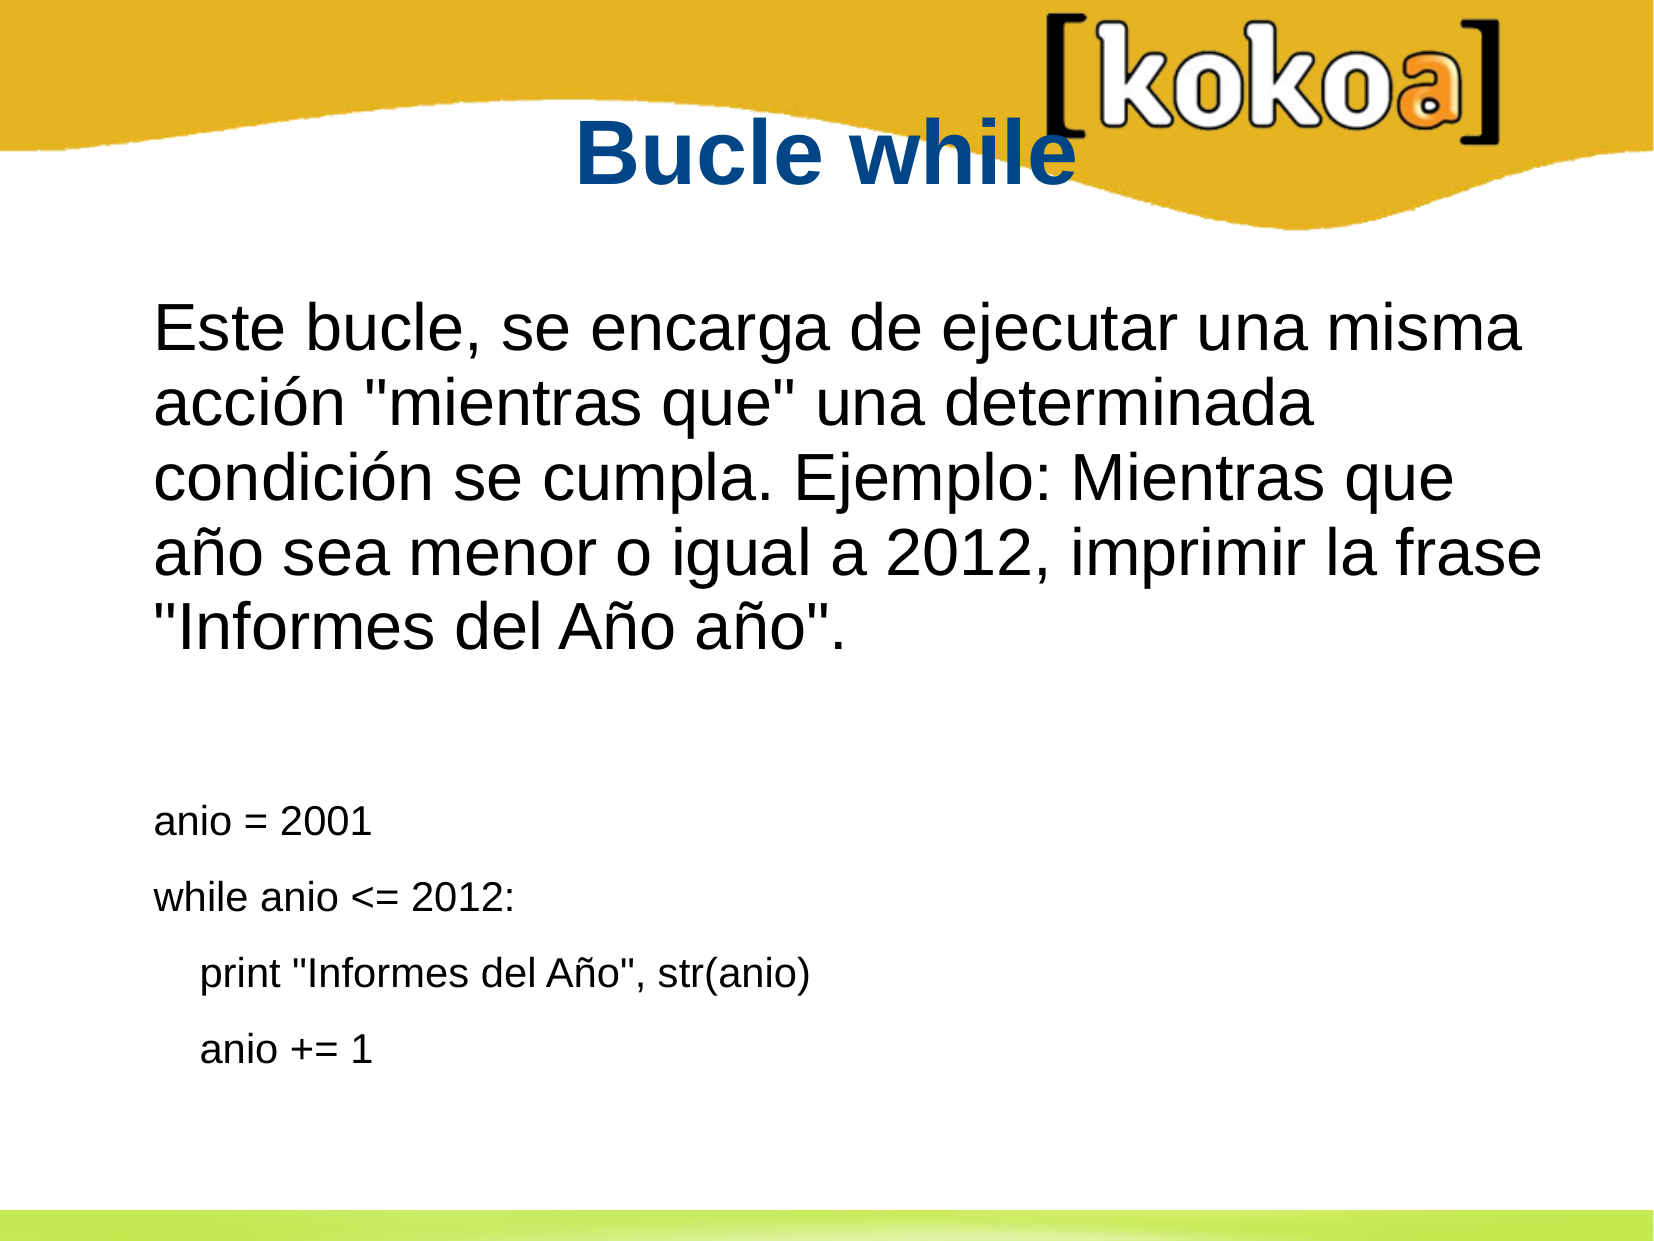

# Bucle while
Este bucle, se encarga de ejecutar una misma acción "mientras que" una determinada condición se cumpla. Ejemplo: Mientras que año sea menor o igual a 2012, imprimir la frase "Informes del Año año".
anio = 2001
while anio <= 2012:
 print "Informes del Año", str(anio)
 anio += 1